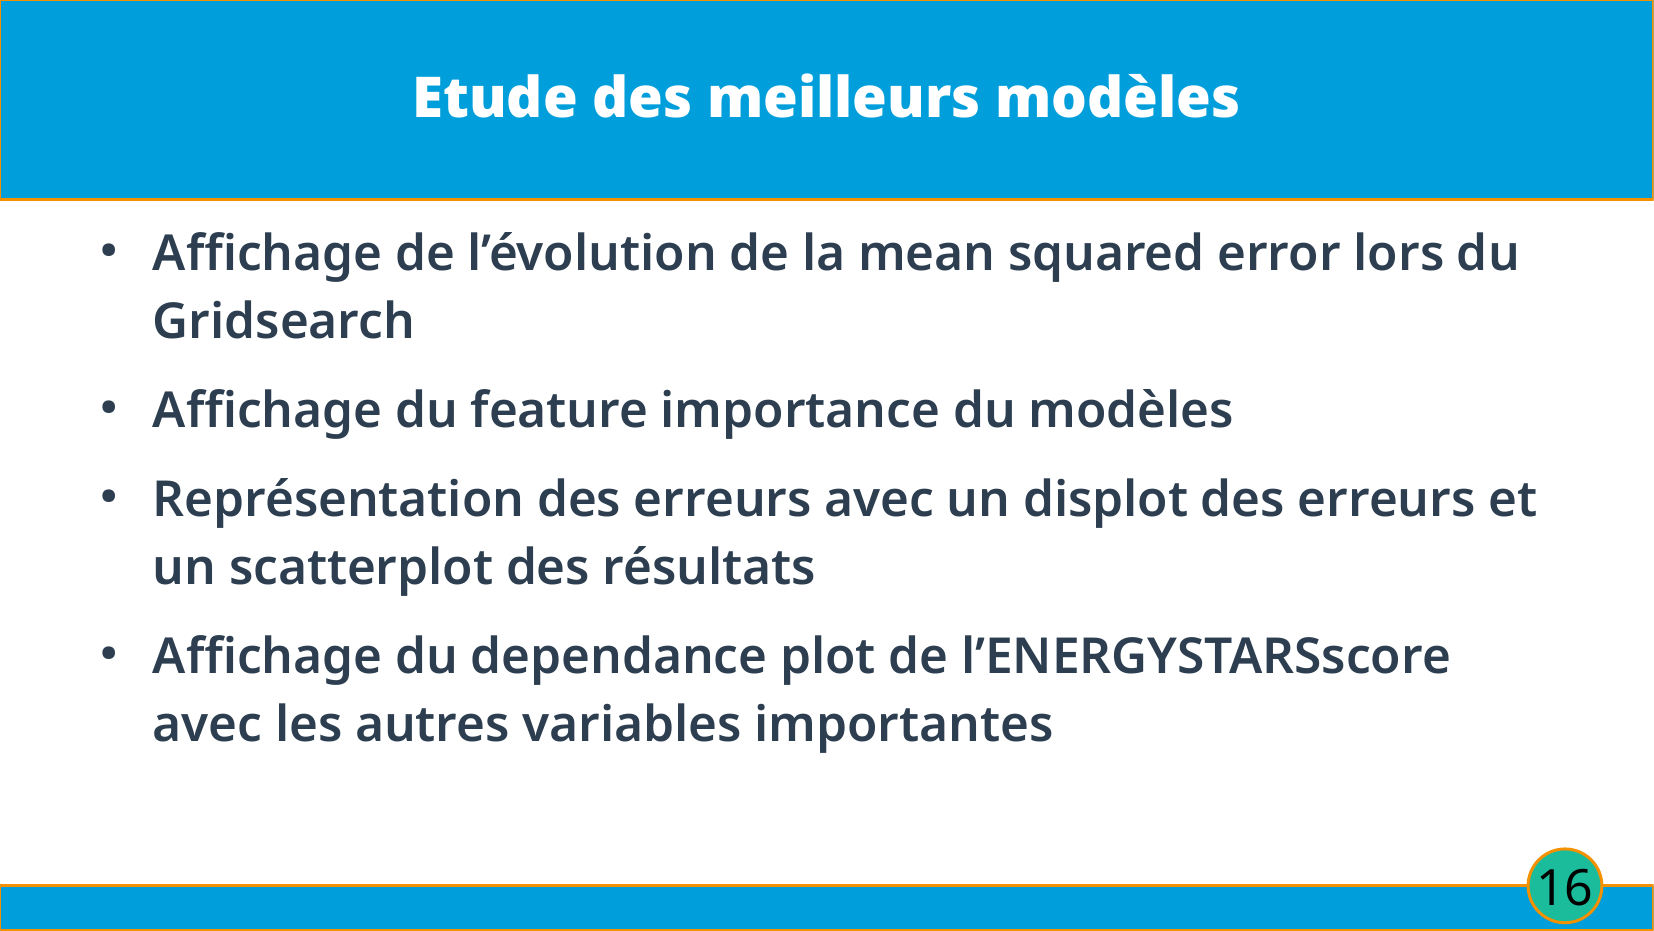

# Etude des meilleurs modèles
Affichage de l’évolution de la mean squared error lors du Gridsearch
Affichage du feature importance du modèles
Représentation des erreurs avec un displot des erreurs et un scatterplot des résultats
Affichage du dependance plot de l’ENERGYSTARSscore avec les autres variables importantes